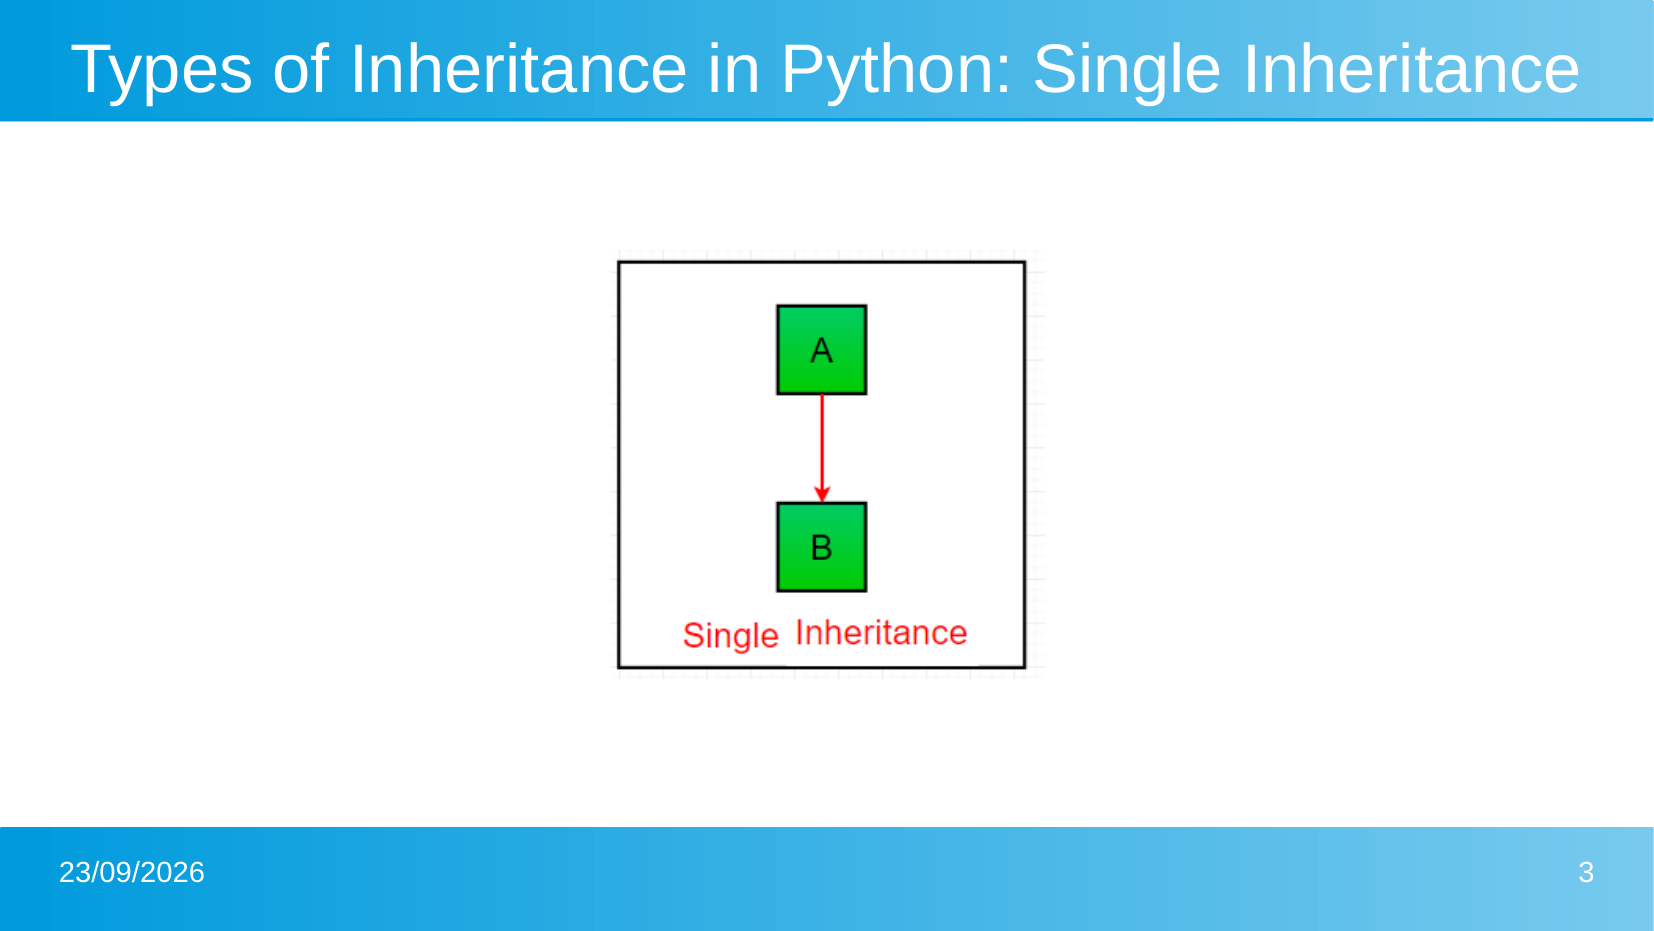

# Types of Inheritance in Python: Single Inheritance
3